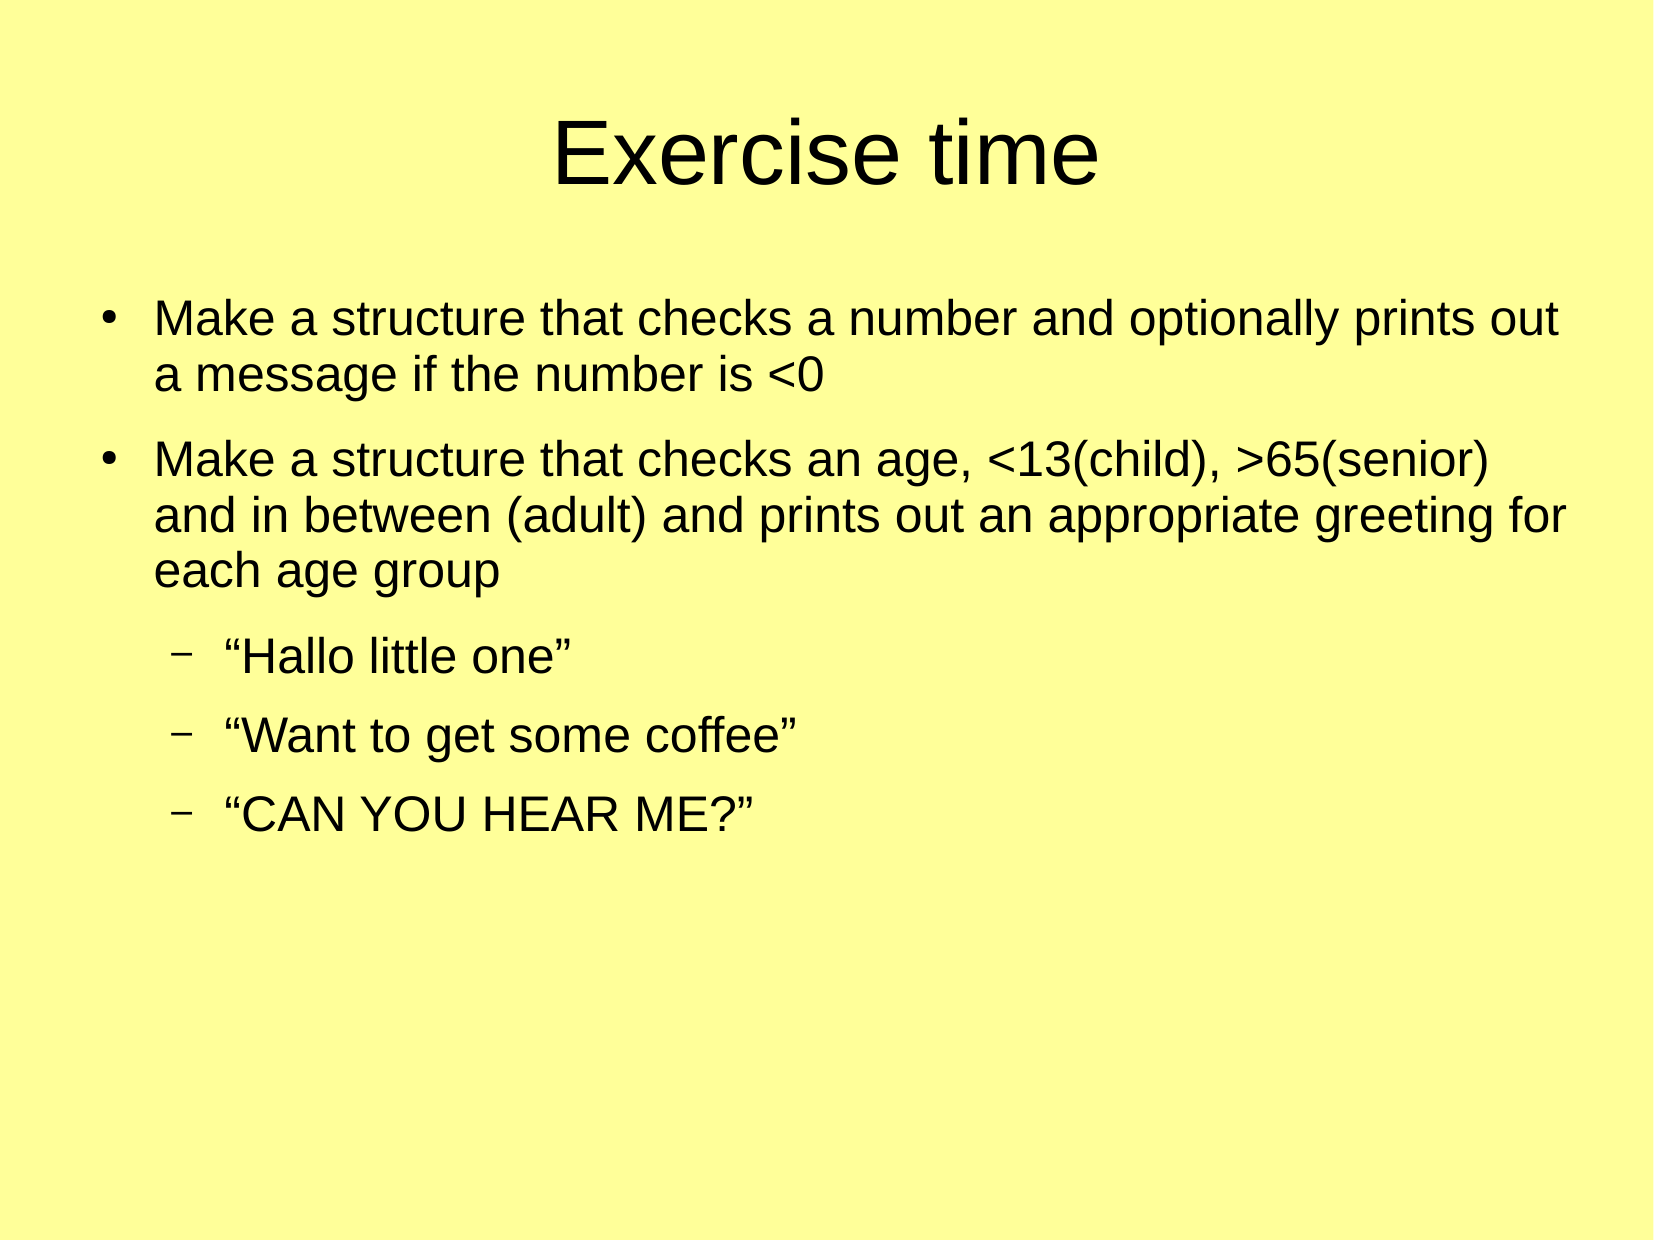

# Exercise time
Make a structure that checks a number and optionally prints out a message if the number is <0
Make a structure that checks an age, <13(child), >65(senior) and in between (adult) and prints out an appropriate greeting for each age group
“Hallo little one”
“Want to get some coffee”
“CAN YOU HEAR ME?”